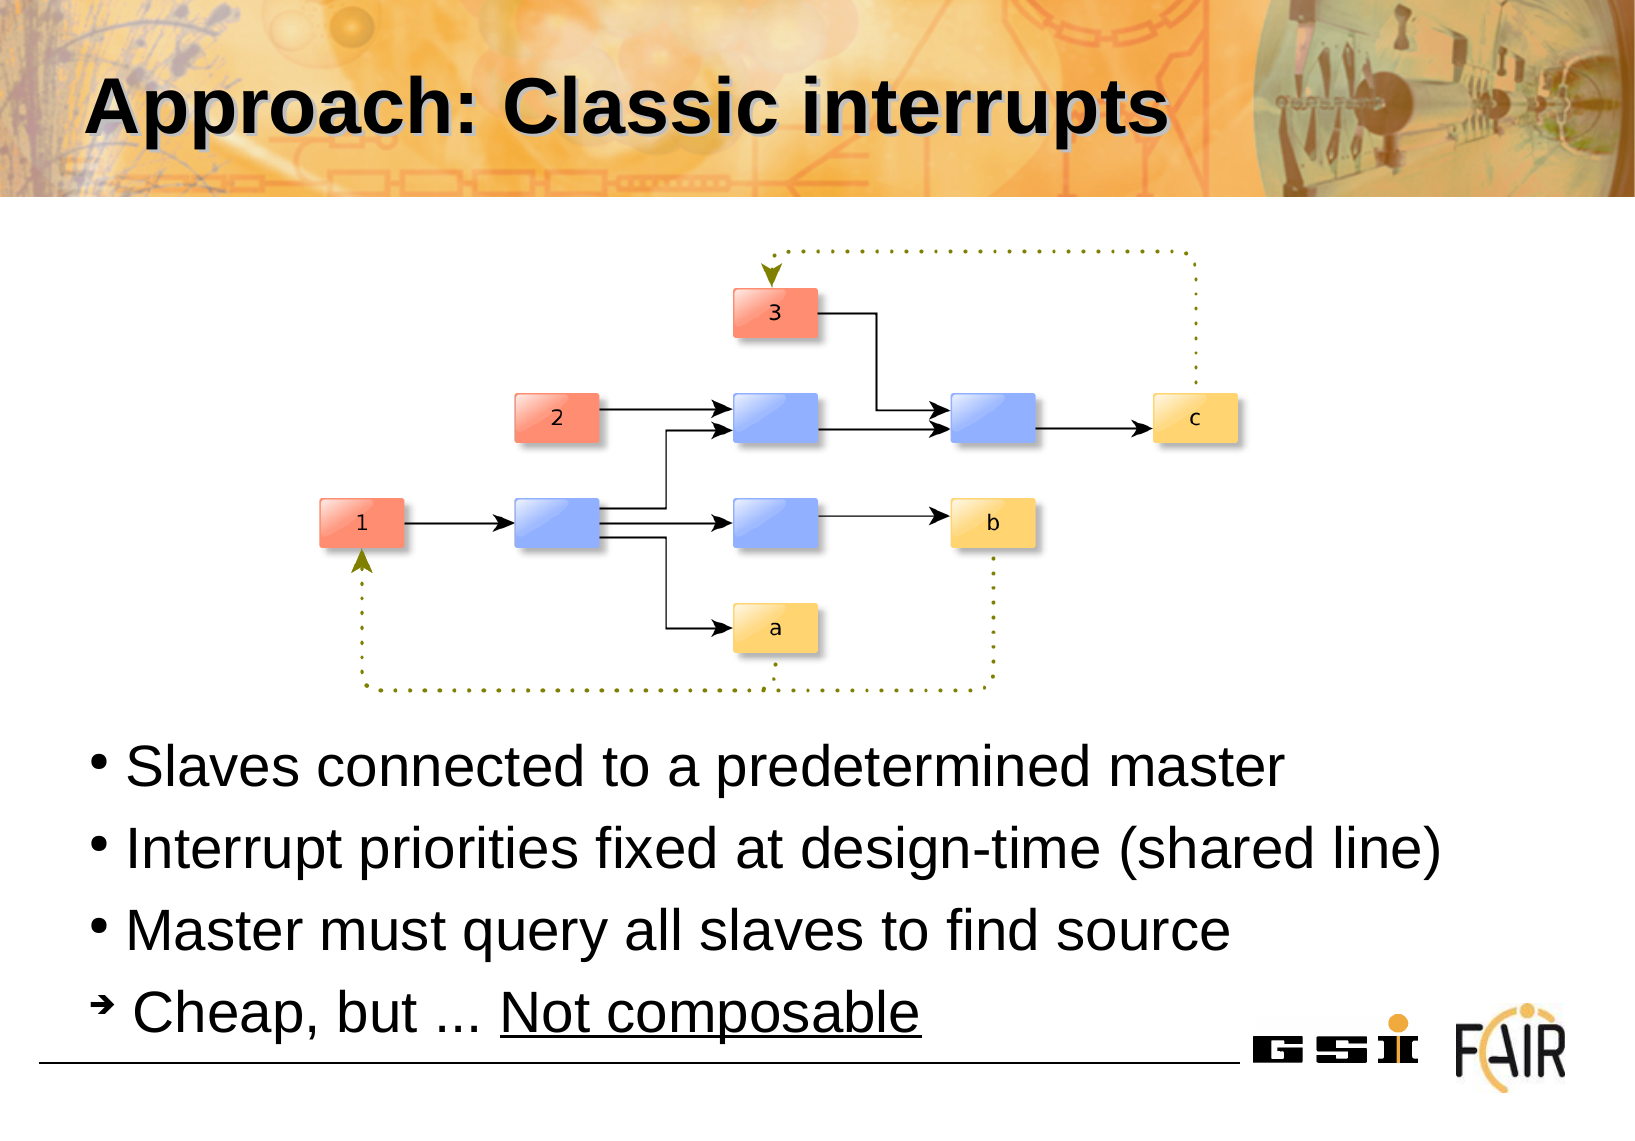

# Approach: Classic interrupts
 Slaves connected to a predetermined master
 Interrupt priorities fixed at design-time (shared line)
 Master must query all slaves to find source
 Cheap, but ... Not composable